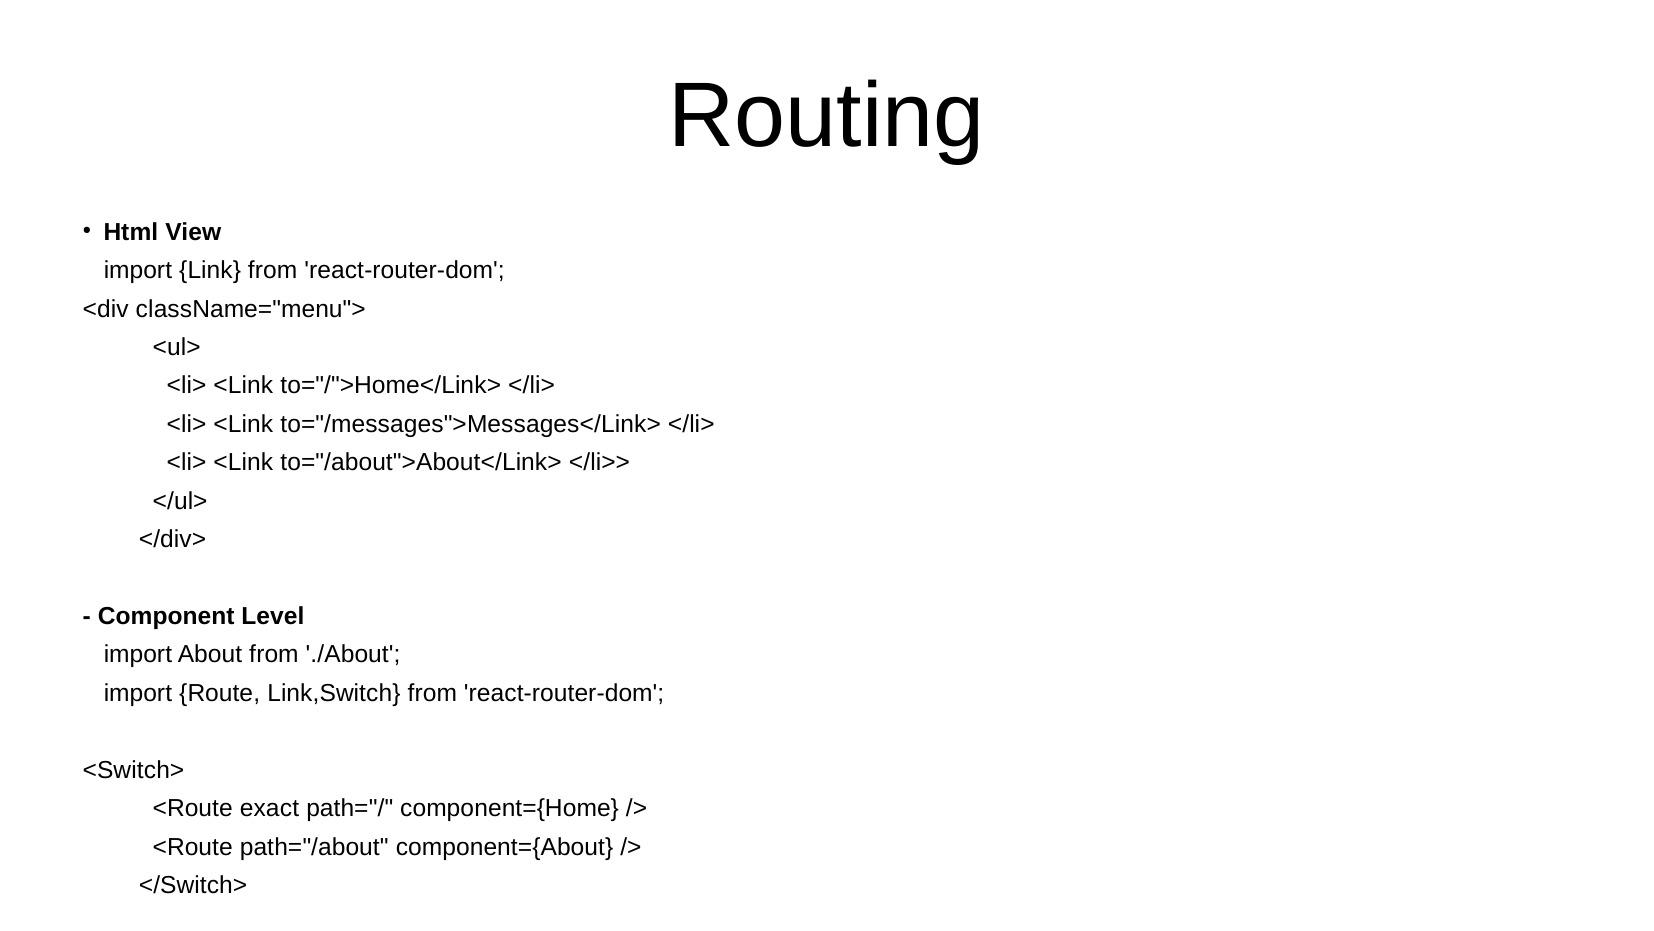

# Routing
Html View
 import {Link} from 'react-router-dom';
<div className="menu">
 <ul>
 <li> <Link to="/">Home</Link> </li>
 <li> <Link to="/messages">Messages</Link> </li>
 <li> <Link to="/about">About</Link> </li>>
 </ul>
 </div>
- Component Level
 import About from './About';
 import {Route, Link,Switch} from 'react-router-dom';
<Switch>
 <Route exact path="/" component={Home} />
 <Route path="/about" component={About} />
 </Switch>